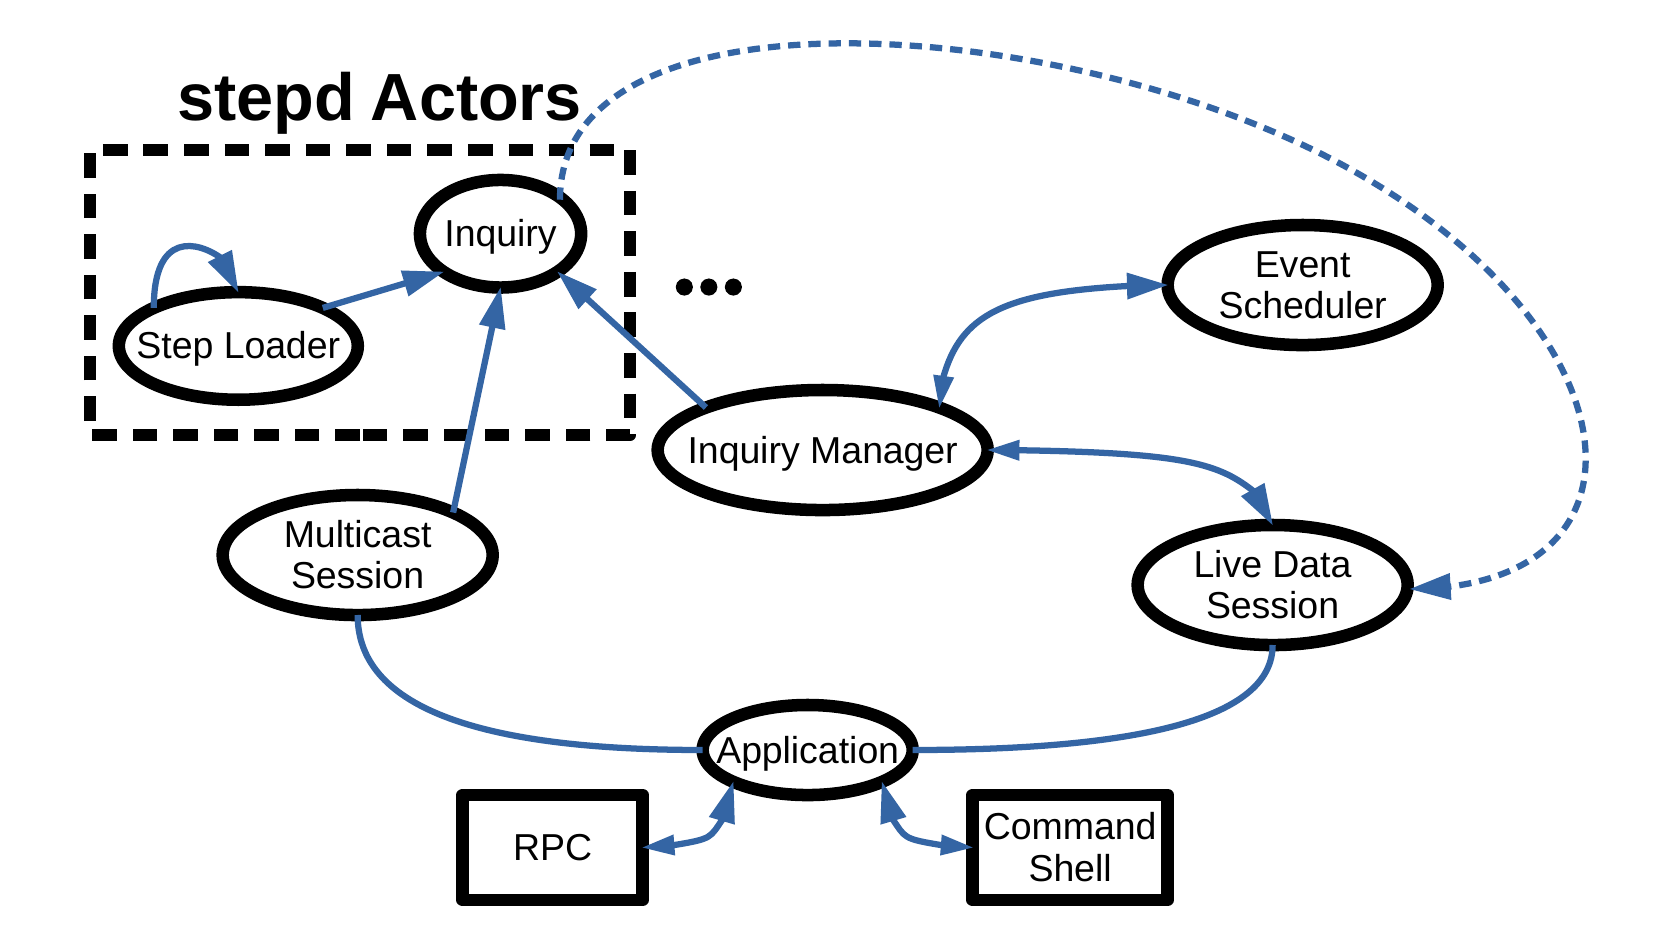

# stepd Actors
Inquiry
Event
Scheduler
Step Loader
Inquiry Manager
Multicast
Session
Live Data
Session
Application
RPC
Command
Shell